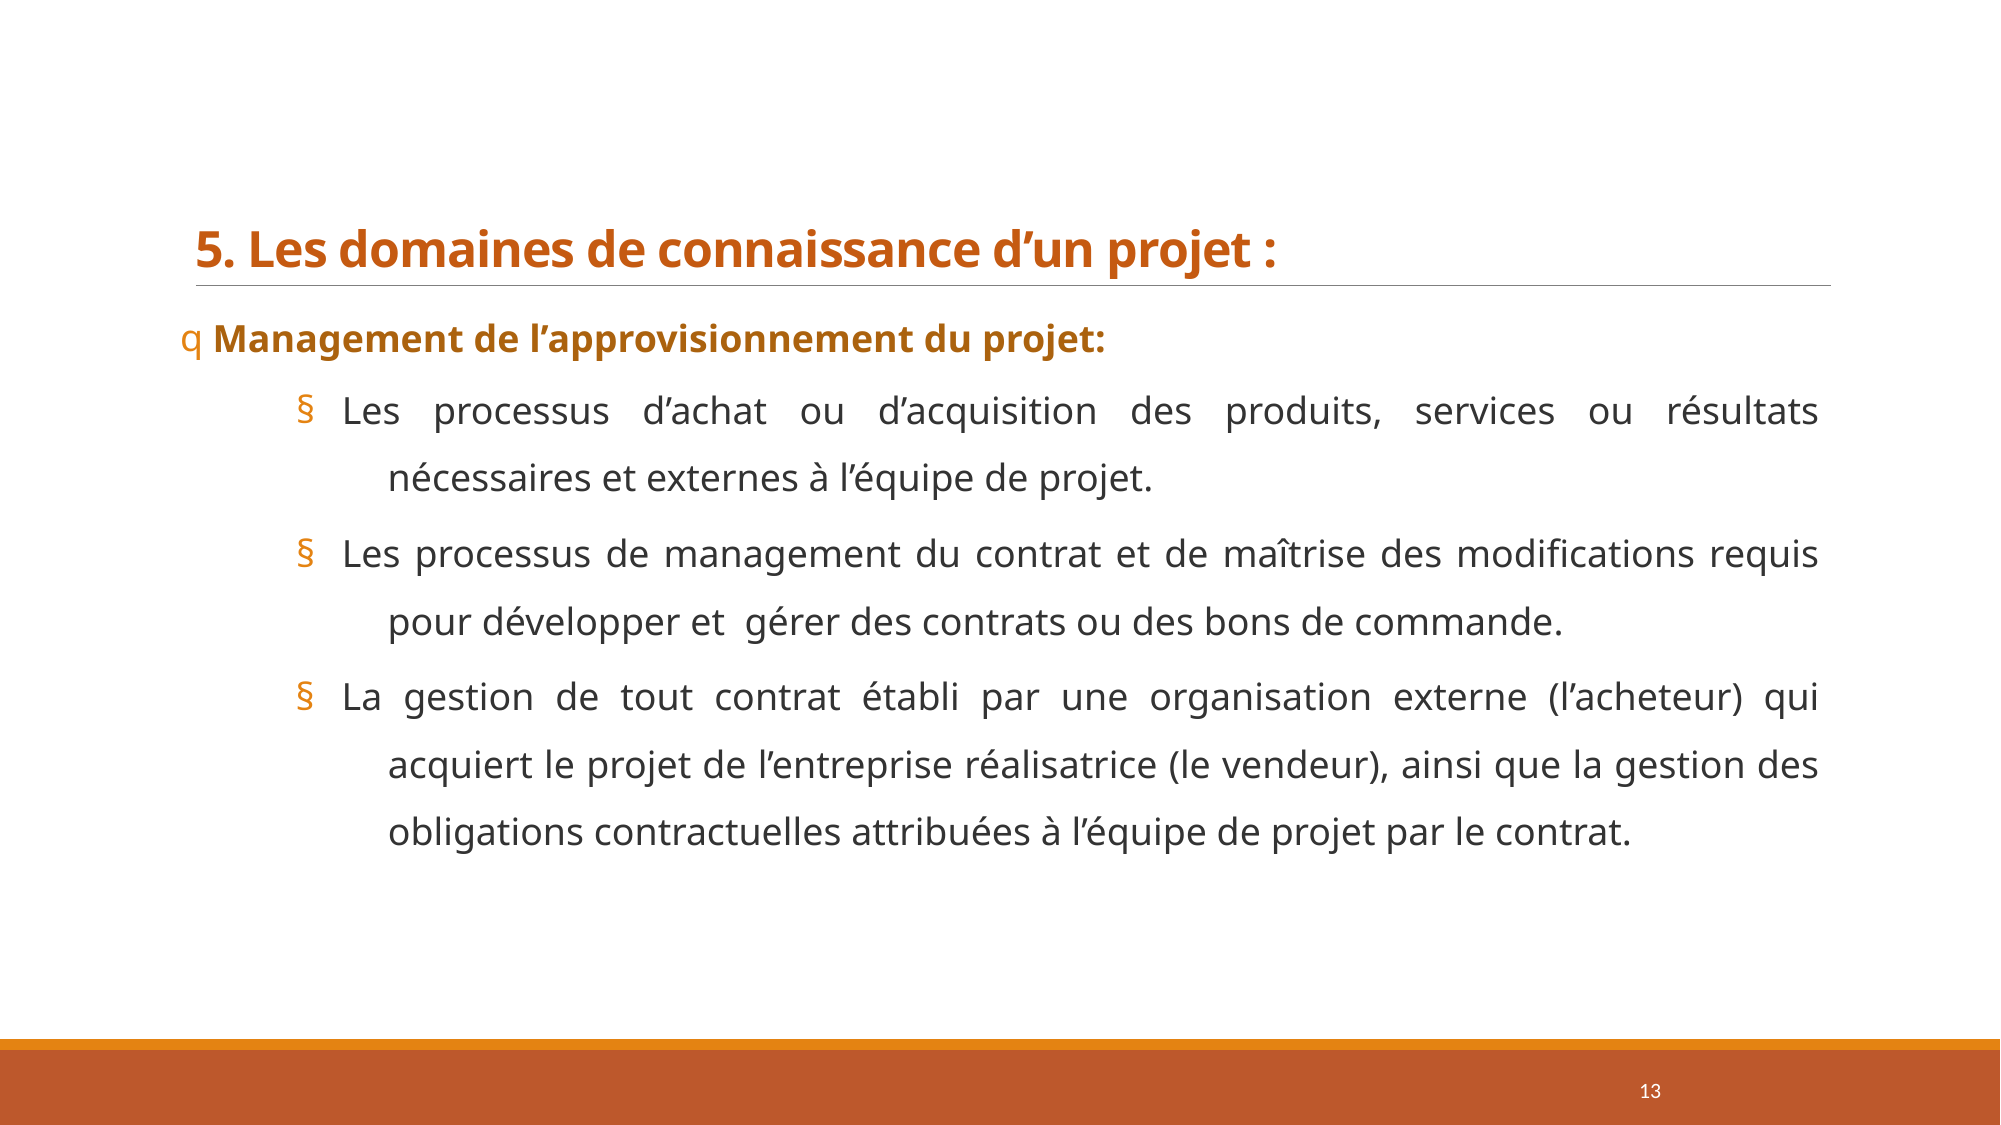

# 5. Les domaines de connaissance d’un projet :
 Management de l’approvisionnement du projet:
Les processus d’achat ou d’acquisition des produits, services ou résultats nécessaires et externes à l’équipe de projet.
Les processus de management du contrat et de maîtrise des modifications requis pour développer et gérer des contrats ou des bons de commande.
La gestion de tout contrat établi par une organisation externe (l’acheteur) qui acquiert le projet de l’entreprise réalisatrice (le vendeur), ainsi que la gestion des obligations contractuelles attribuées à l’équipe de projet par le contrat.